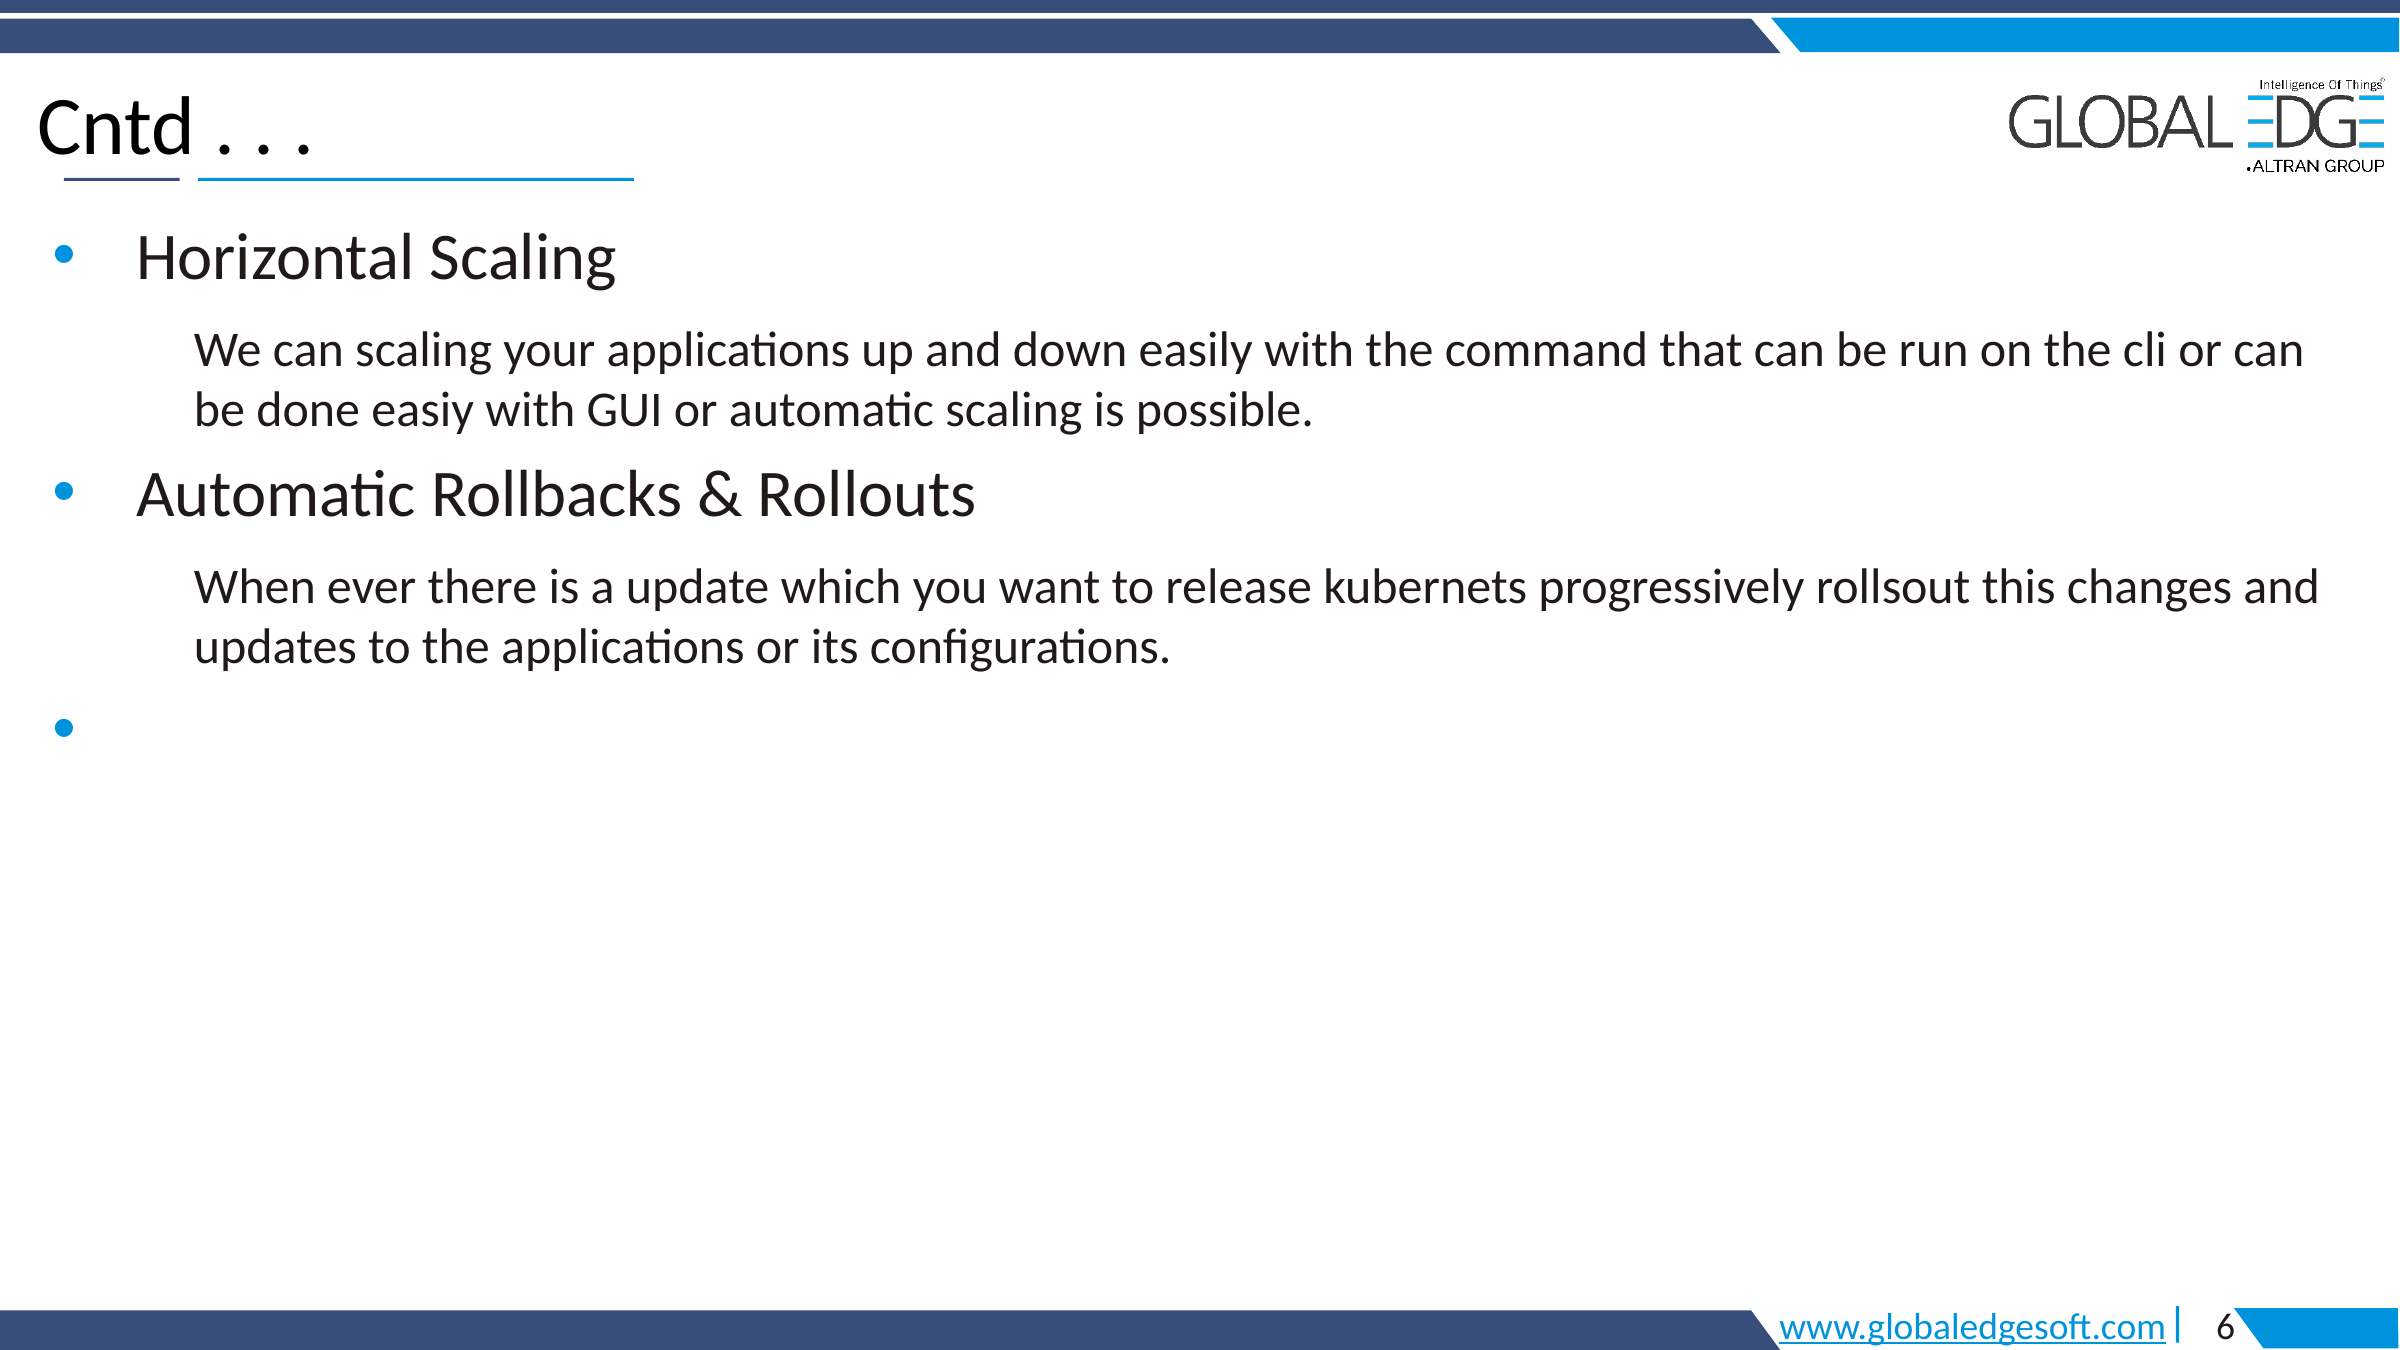

# Cntd . . .
Horizontal Scaling
We can scaling your applications up and down easily with the command that can be run on the cli or can be done easiy with GUI or automatic scaling is possible.
Automatic Rollbacks & Rollouts
When ever there is a update which you want to release kubernets progressively rollsout this changes and updates to the applications or its configurations.